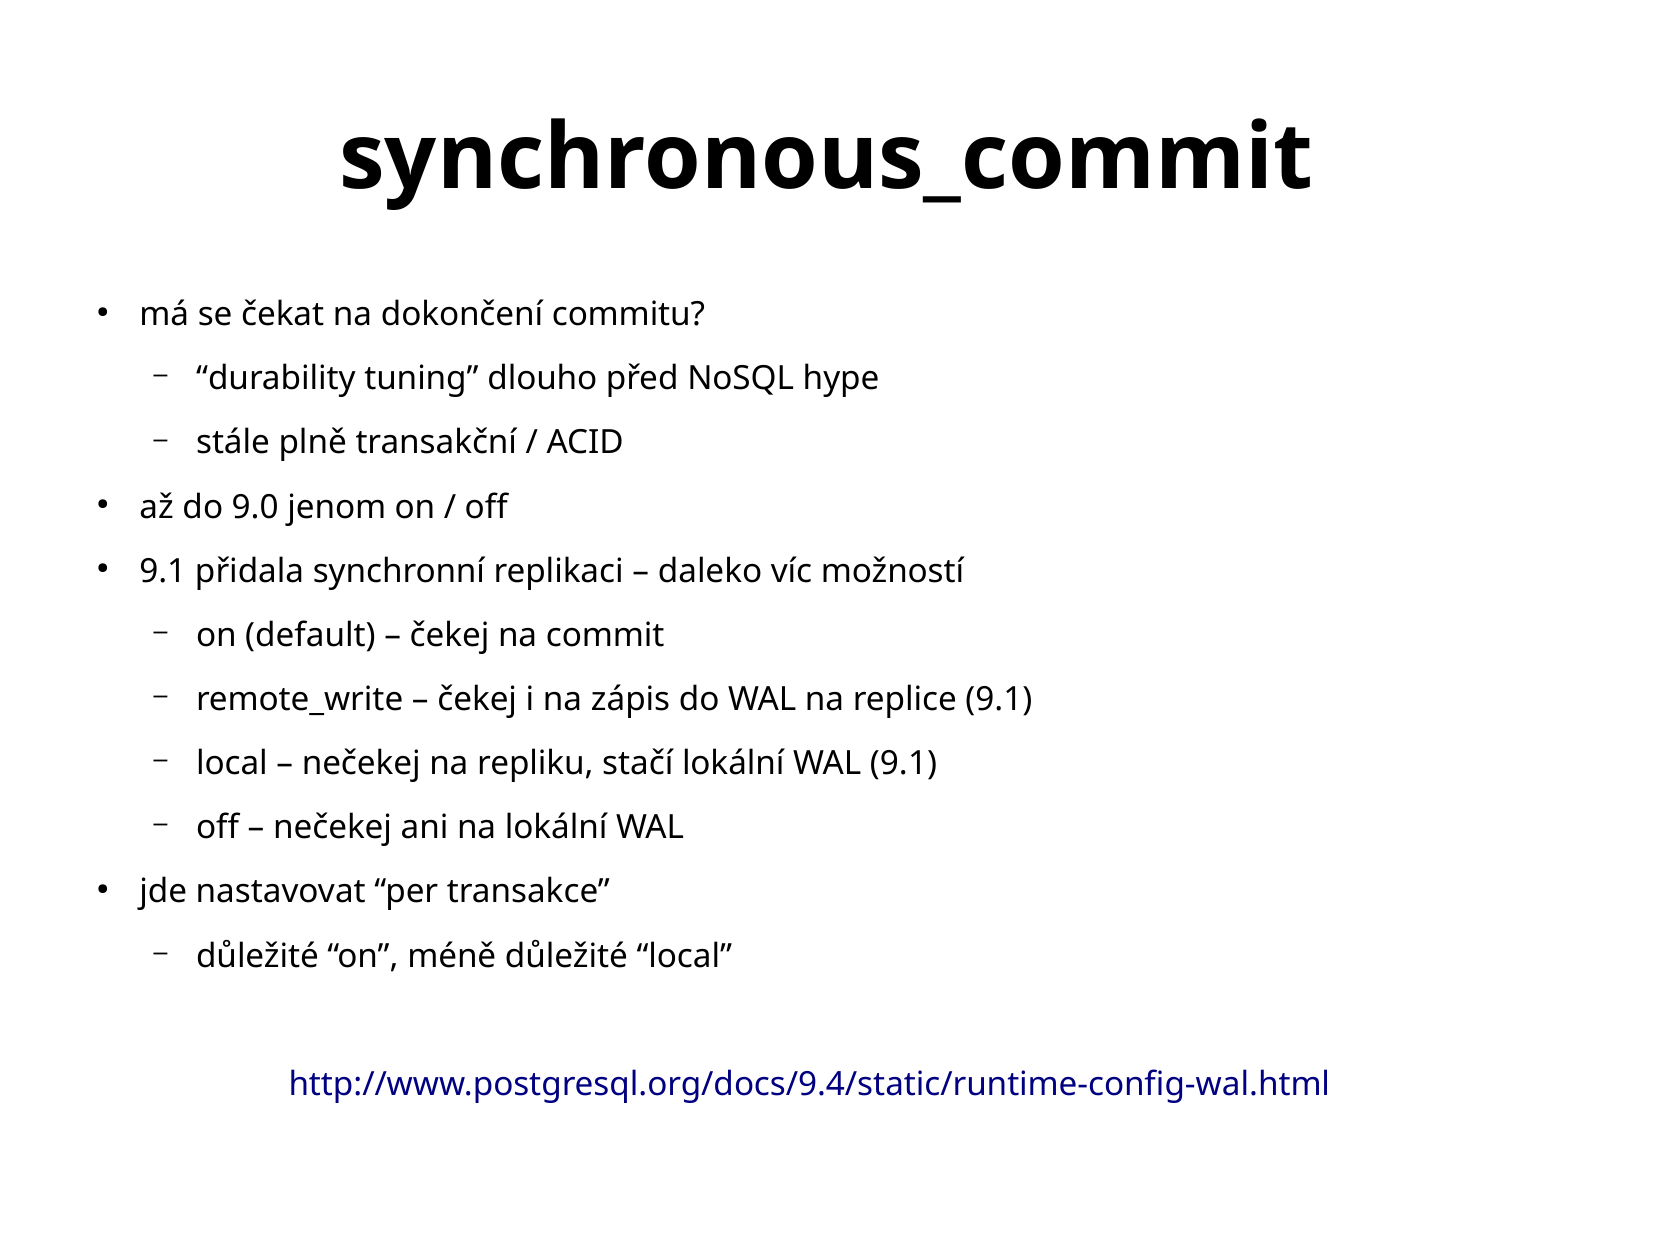

# synchronous_commit
má se čekat na dokončení commitu?
“durability tuning” dlouho před NoSQL hype
stále plně transakční / ACID
až do 9.0 jenom on / off
9.1 přidala synchronní replikaci – daleko víc možností
on (default) – čekej na commit
remote_write – čekej i na zápis do WAL na replice (9.1)
local – nečekej na repliku, stačí lokální WAL (9.1)
off – nečekej ani na lokální WAL
jde nastavovat “per transakce”
důležité “on”, méně důležité “local”
http://www.postgresql.org/docs/9.4/static/runtime-config-wal.html